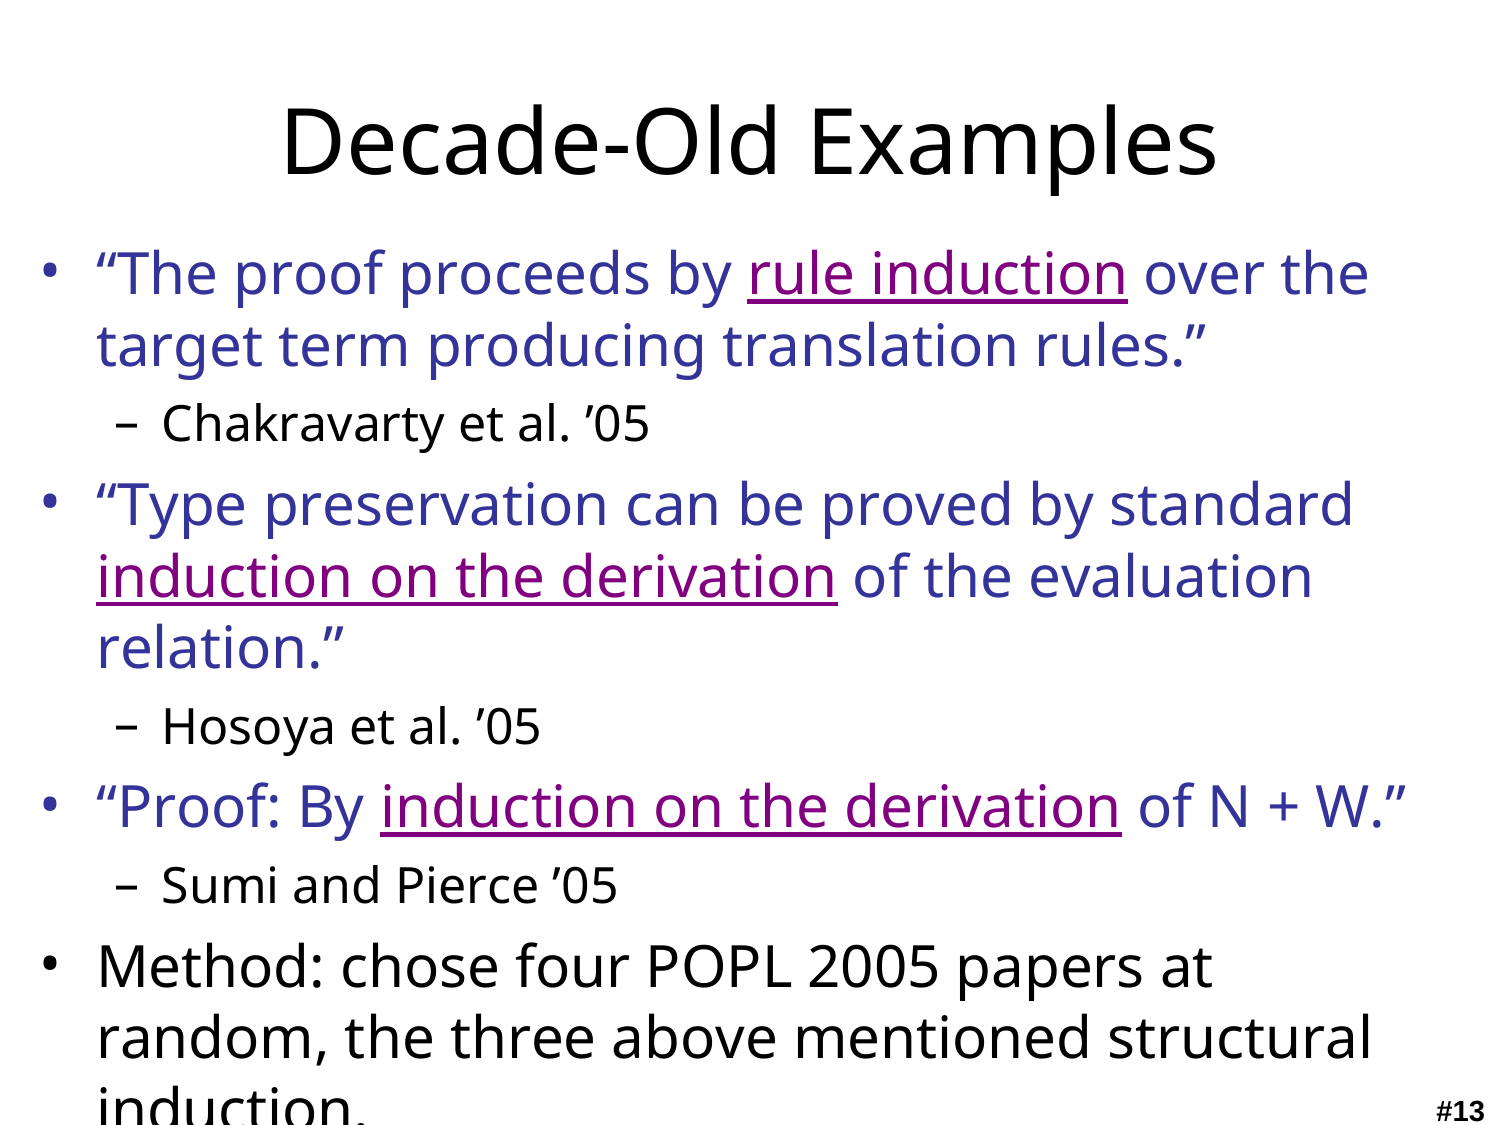

# Decade-Old Examples
“The proof proceeds by rule induction over the target term producing translation rules.”
Chakravarty et al. ’05
“Type preservation can be proved by standard induction on the derivation of the evaluation relation.”
Hosoya et al. ’05
“Proof: By induction on the derivation of N + W.”
Sumi and Pierce ’05
Method: chose four POPL 2005 papers at random, the three above mentioned structural induction.
(emphasis mine)
13